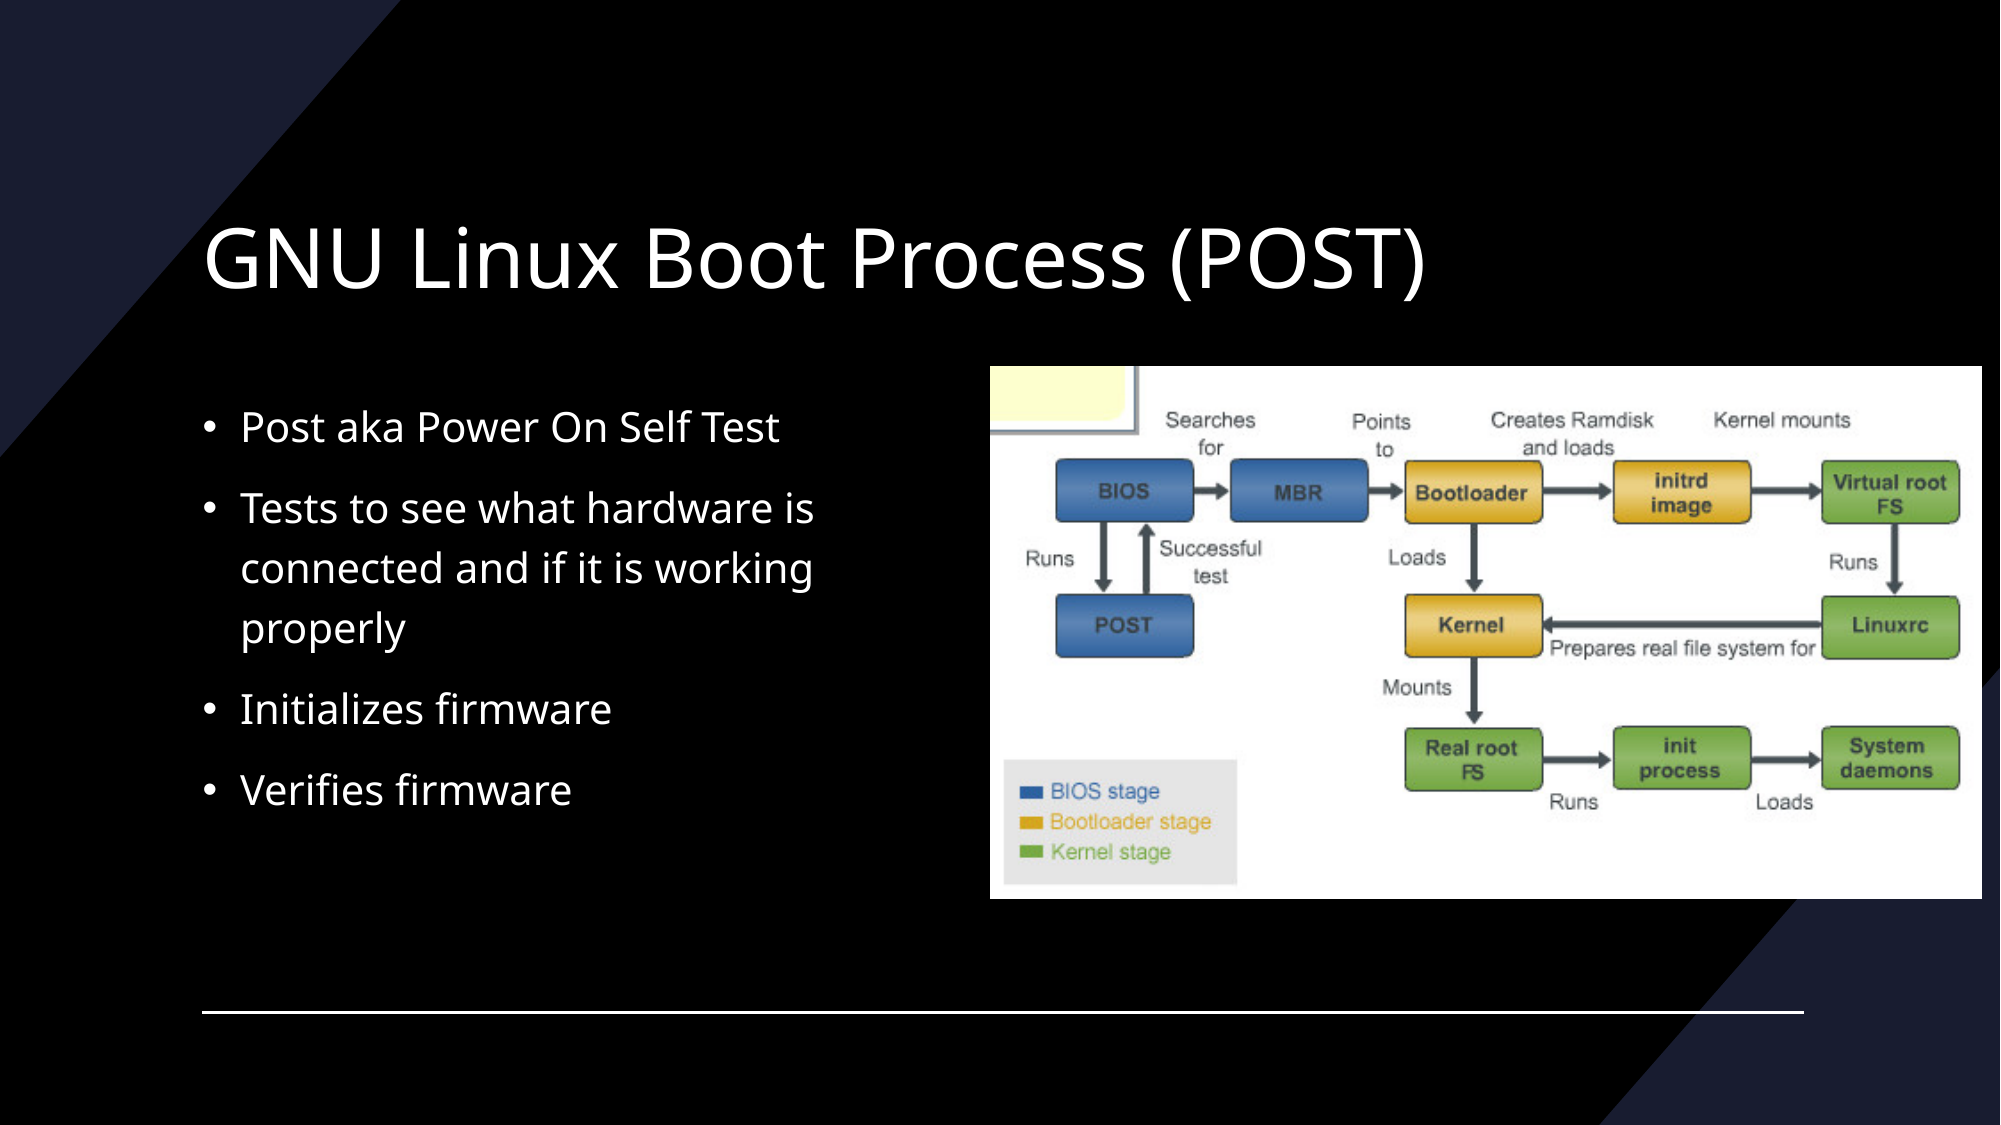

# GNU Linux Boot Process (POST)
Post aka Power On Self Test
Tests to see what hardware is connected and if it is working properly
Initializes firmware
Verifies firmware